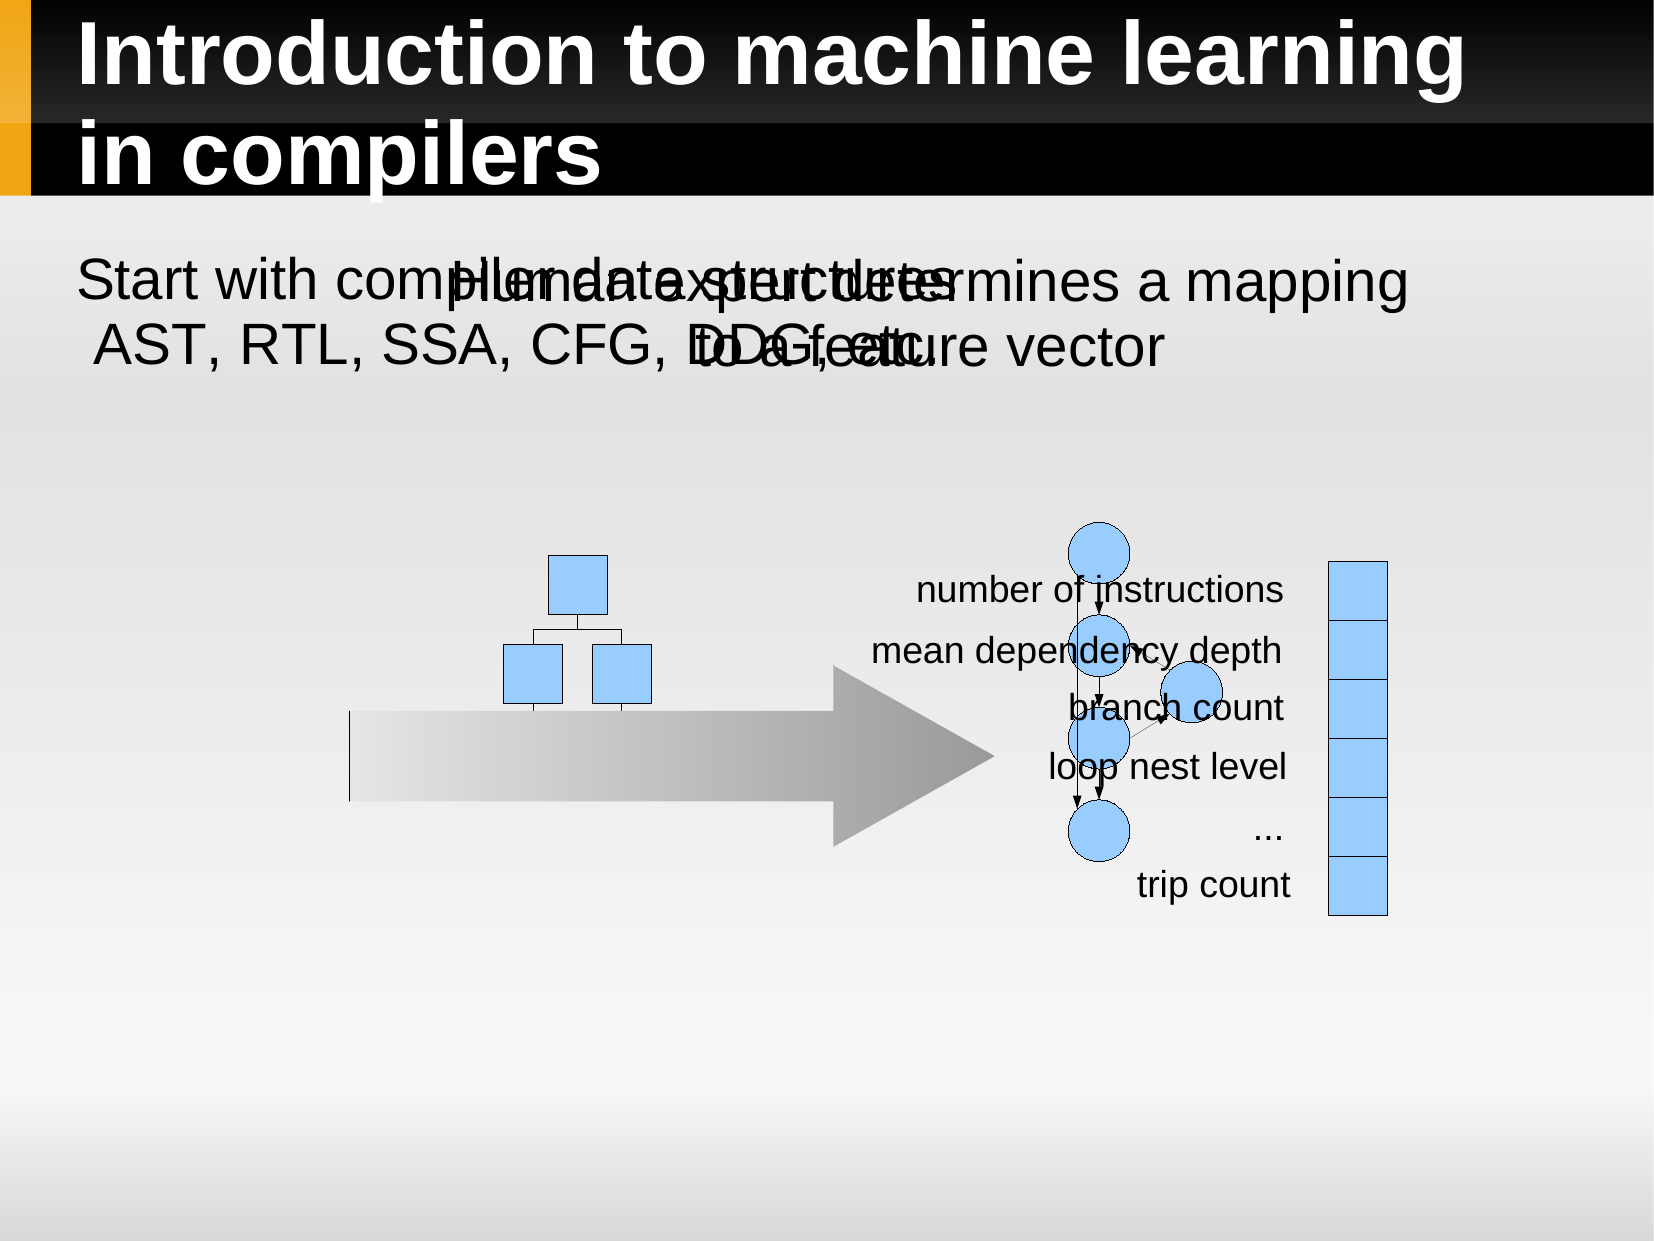

# Introduction to machine learning in compilers
Start with compiler data structures
AST, RTL, SSA, CFG, DDG, etc.
Human expert determines a mapping
to a feature vector
number of instructions
mean dependency depth
branch count
loop nest level
...
trip count